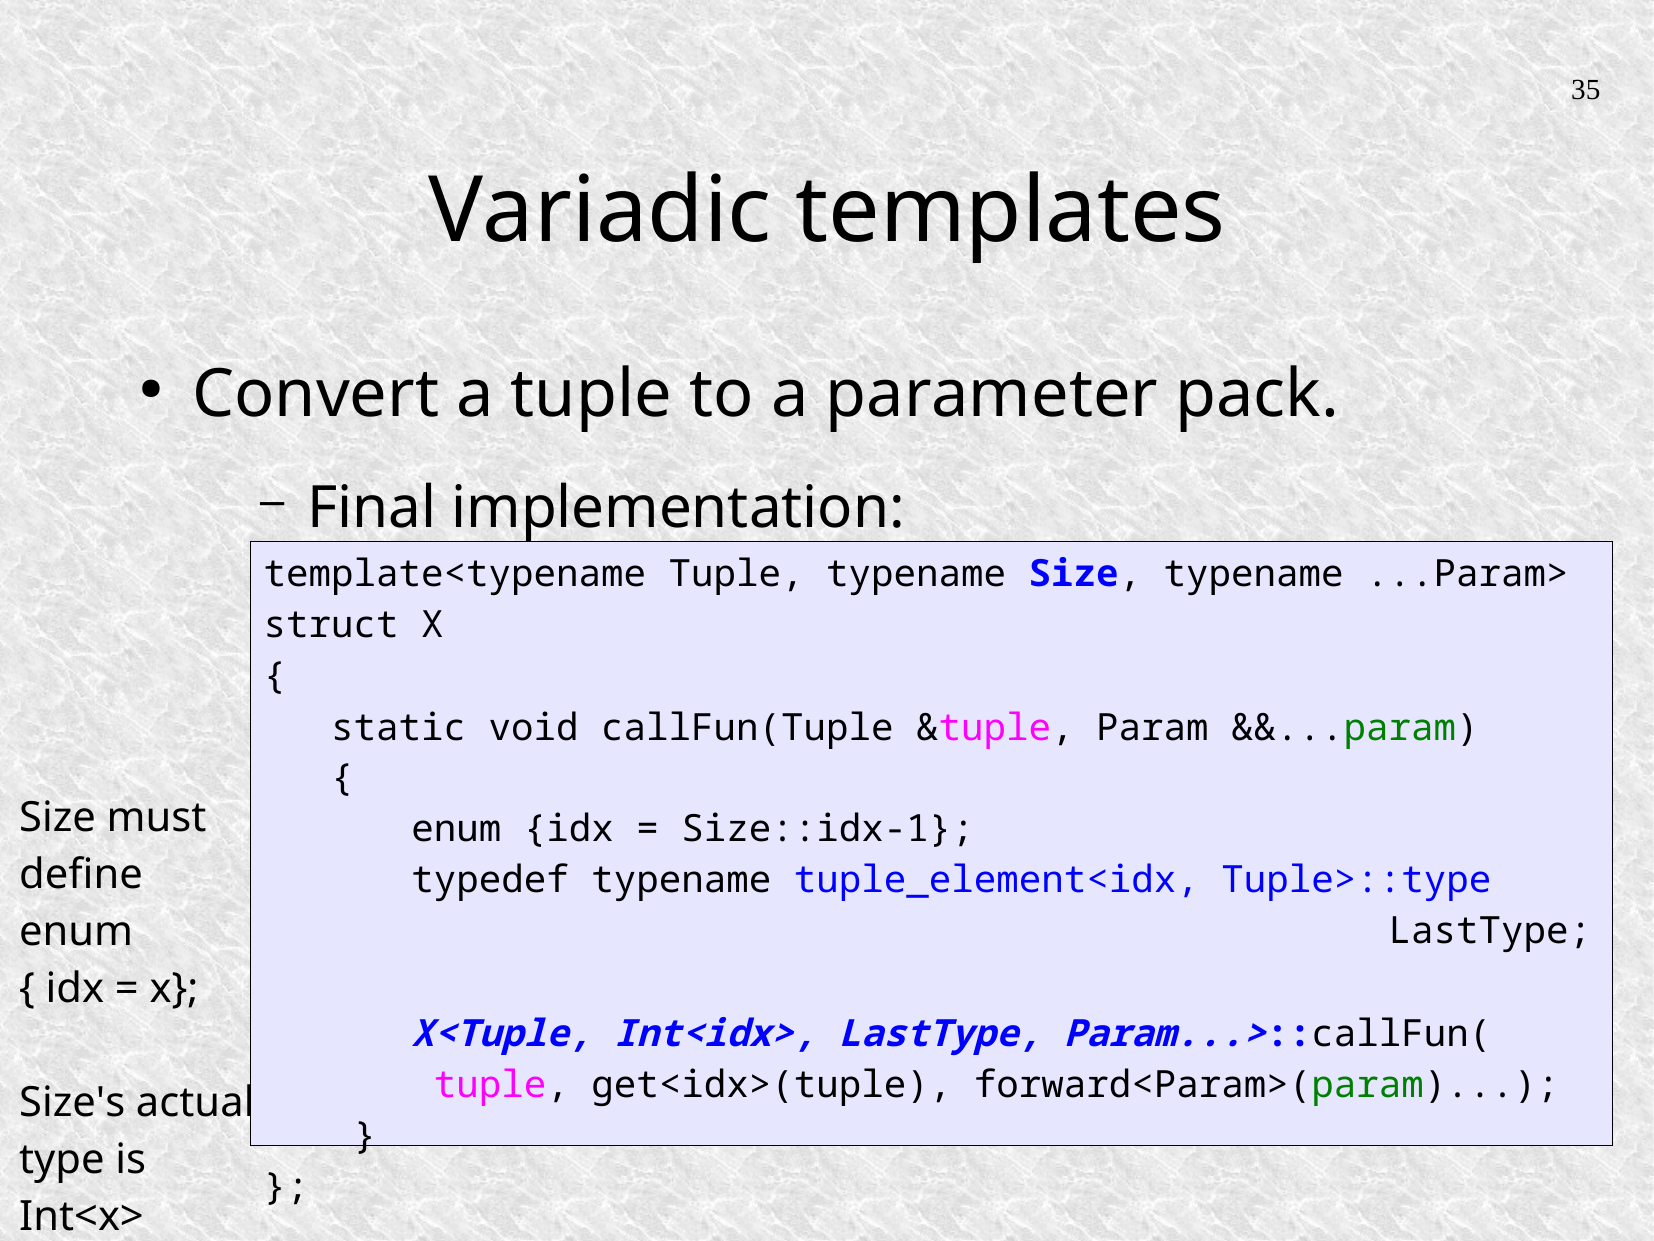

35
# Variadic templates
Convert a tuple to a parameter pack.
Final implementation:
template<typename Tuple, typename Size, typename ...Param>
struct X
{
 static void callFun(Tuple &tuple, Param &&...param)
 {
		enum {idx = Size::idx-1};
		typedef typename tuple_element<idx, Tuple>::type
 LastType;
		X<Tuple, Int<idx>, LastType, Param...>::callFun(
 		 tuple, get<idx>(tuple), forward<Param>(param)...);
 }
};
Size must
define
enum
{ idx = x};
Size's actual
type is
Int<x>